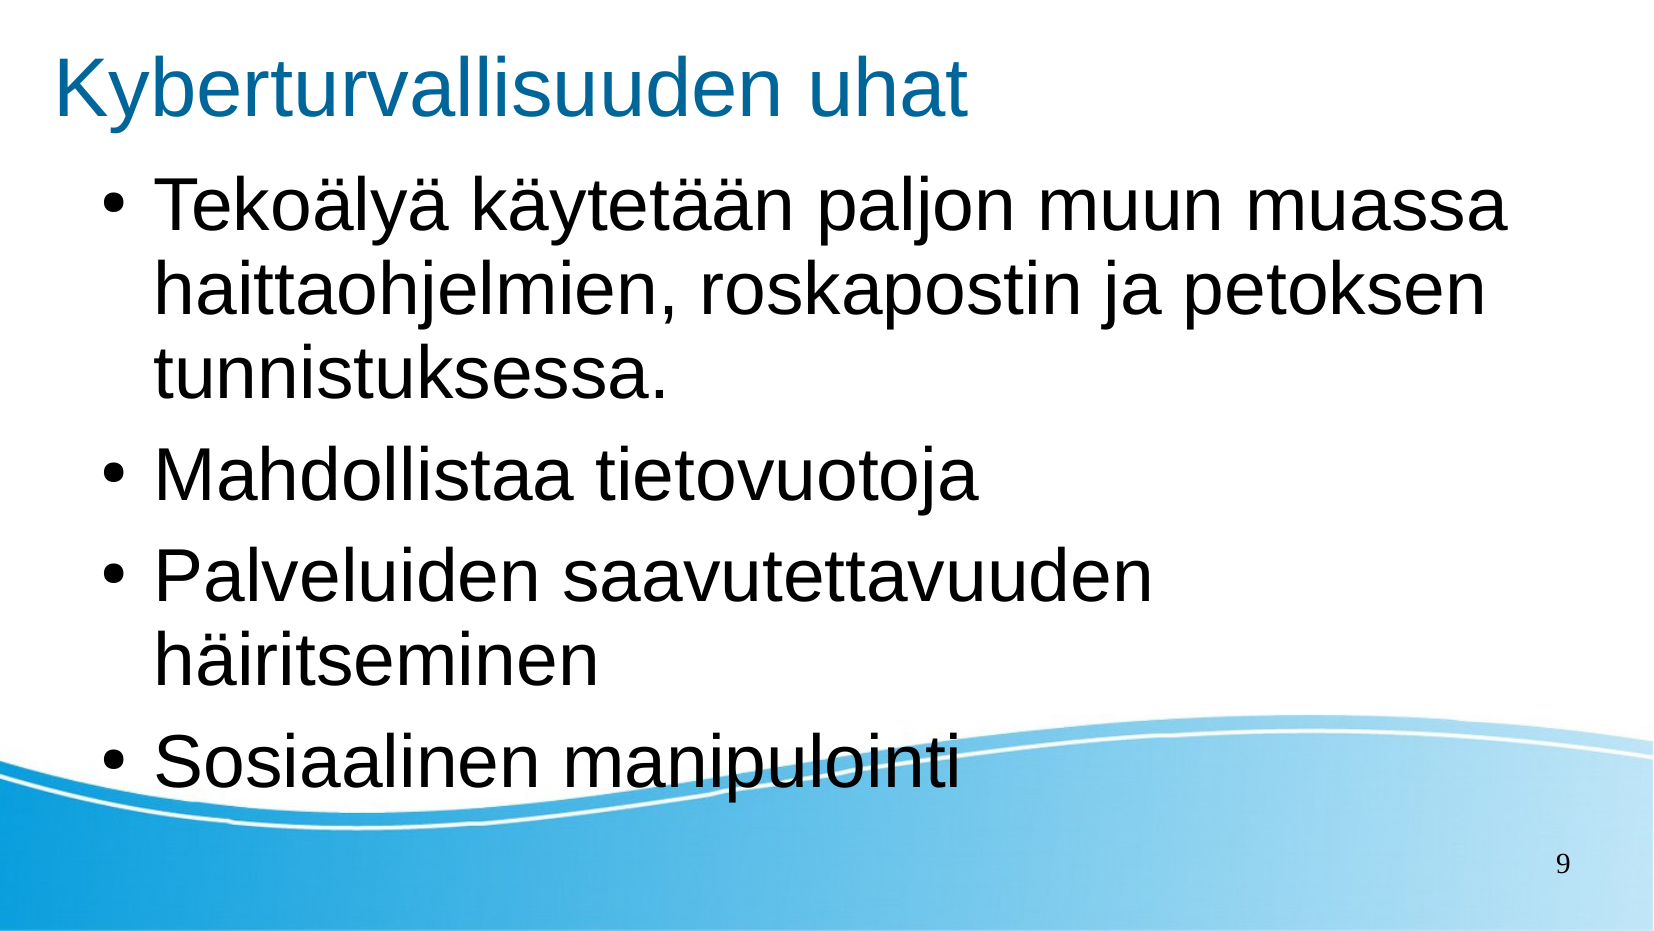

# Kyberturvallisuuden uhat
Tekoälyä käytetään paljon muun muassa haittaohjelmien, roskapostin ja petoksen tunnistuksessa.
Mahdollistaa tietovuotoja
Palveluiden saavutettavuuden häiritseminen
Sosiaalinen manipulointi
9